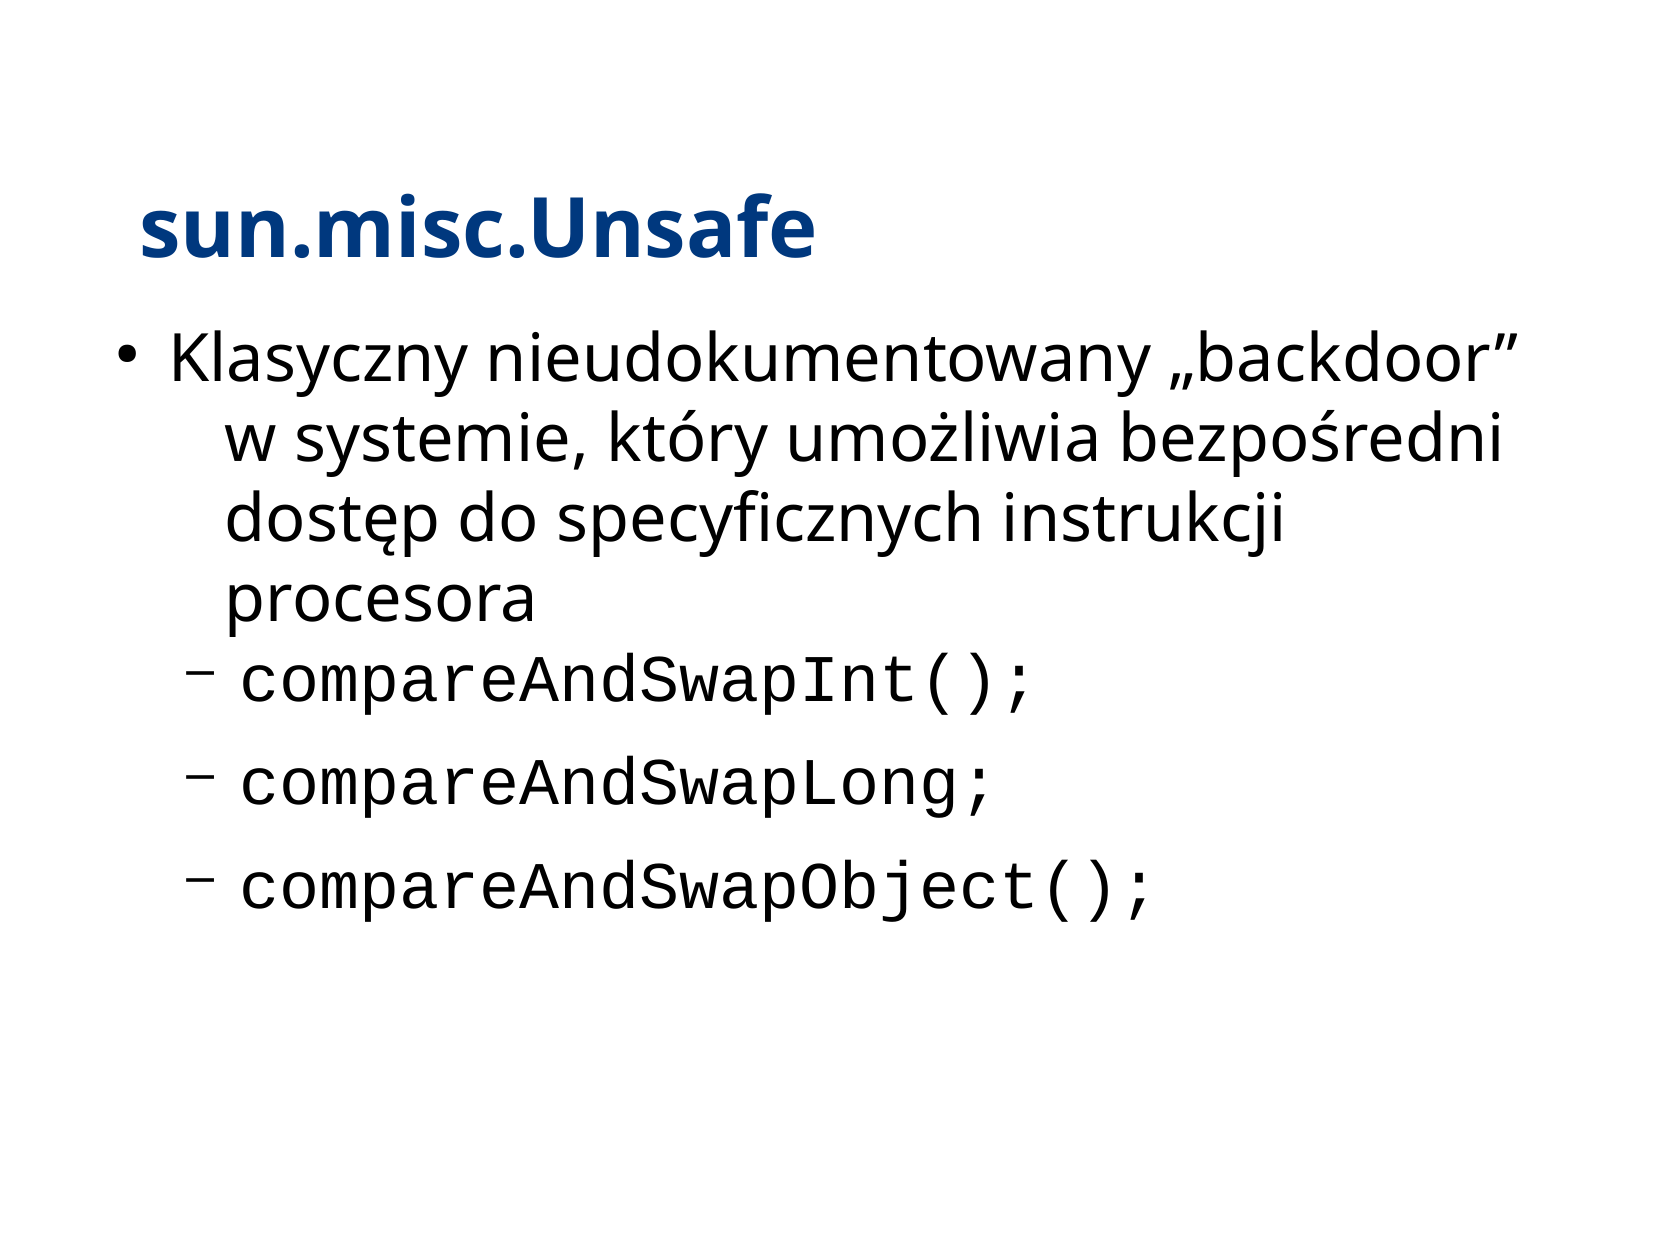

sun.misc.Unsafe
# Klasyczny nieudokumentowany „backdoor” w systemie, który umożliwia bezpośredni dostęp do specyficznych instrukcji procesora
compareAndSwapInt();
compareAndSwapLong;
compareAndSwapObject();